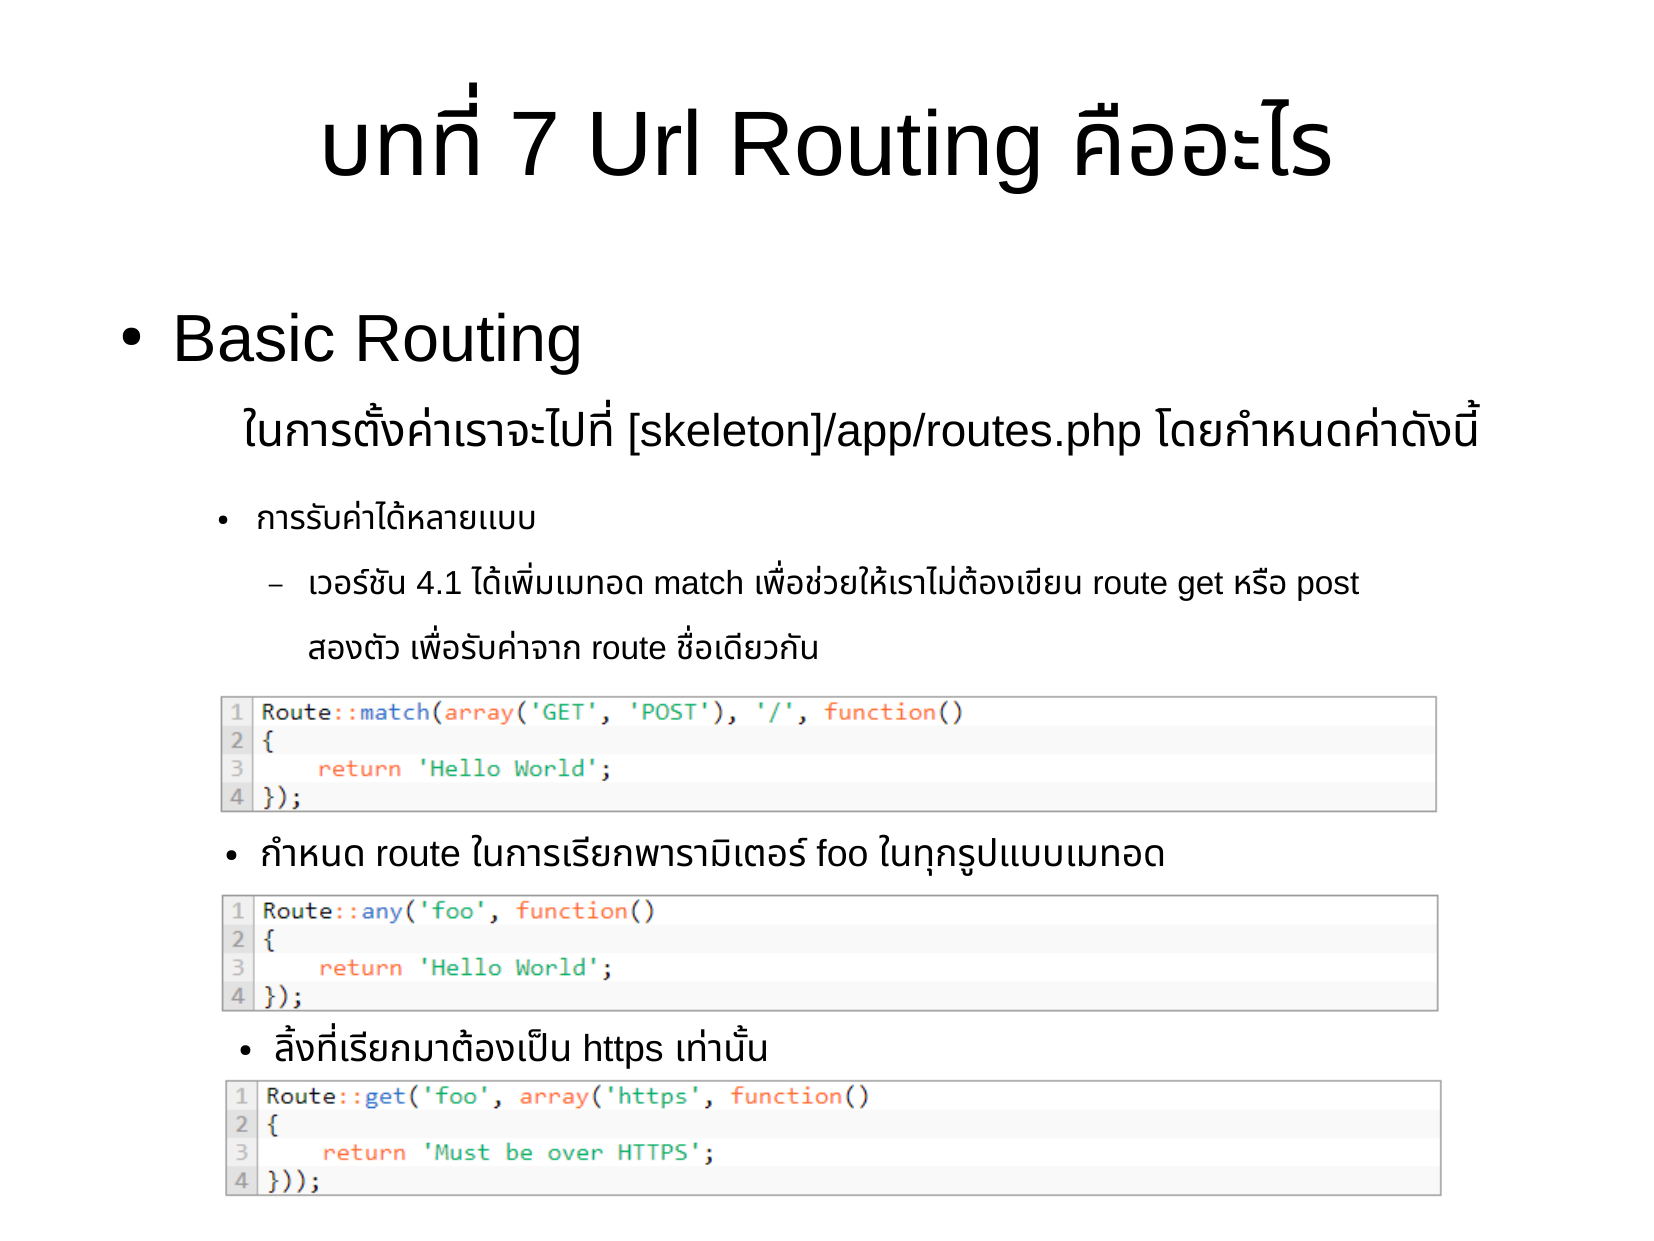

# บทที่ 7 Url Routing คืออะไร
Basic Routing
ในการตั้งค่าเราจะไปที่ [skeleton]/app/routes.php โดยกำหนดค่าดังนี้
การรับค่าได้หลายเเบบ
เวอร์ชัน 4.1 ได้เพิ่มเมทอด match เพื่อช่วยให้เราไม่ต้องเขียน route get หรือ post
สองตัว เพื่อรับค่าจาก route ชื่อเดียวกัน
กำหนด route ในการเรียกพารามิเตอร์ foo ในทุกรูปแบบเมทอด
ลิ้งที่เรียกมาต้องเป็น https เท่านั้น